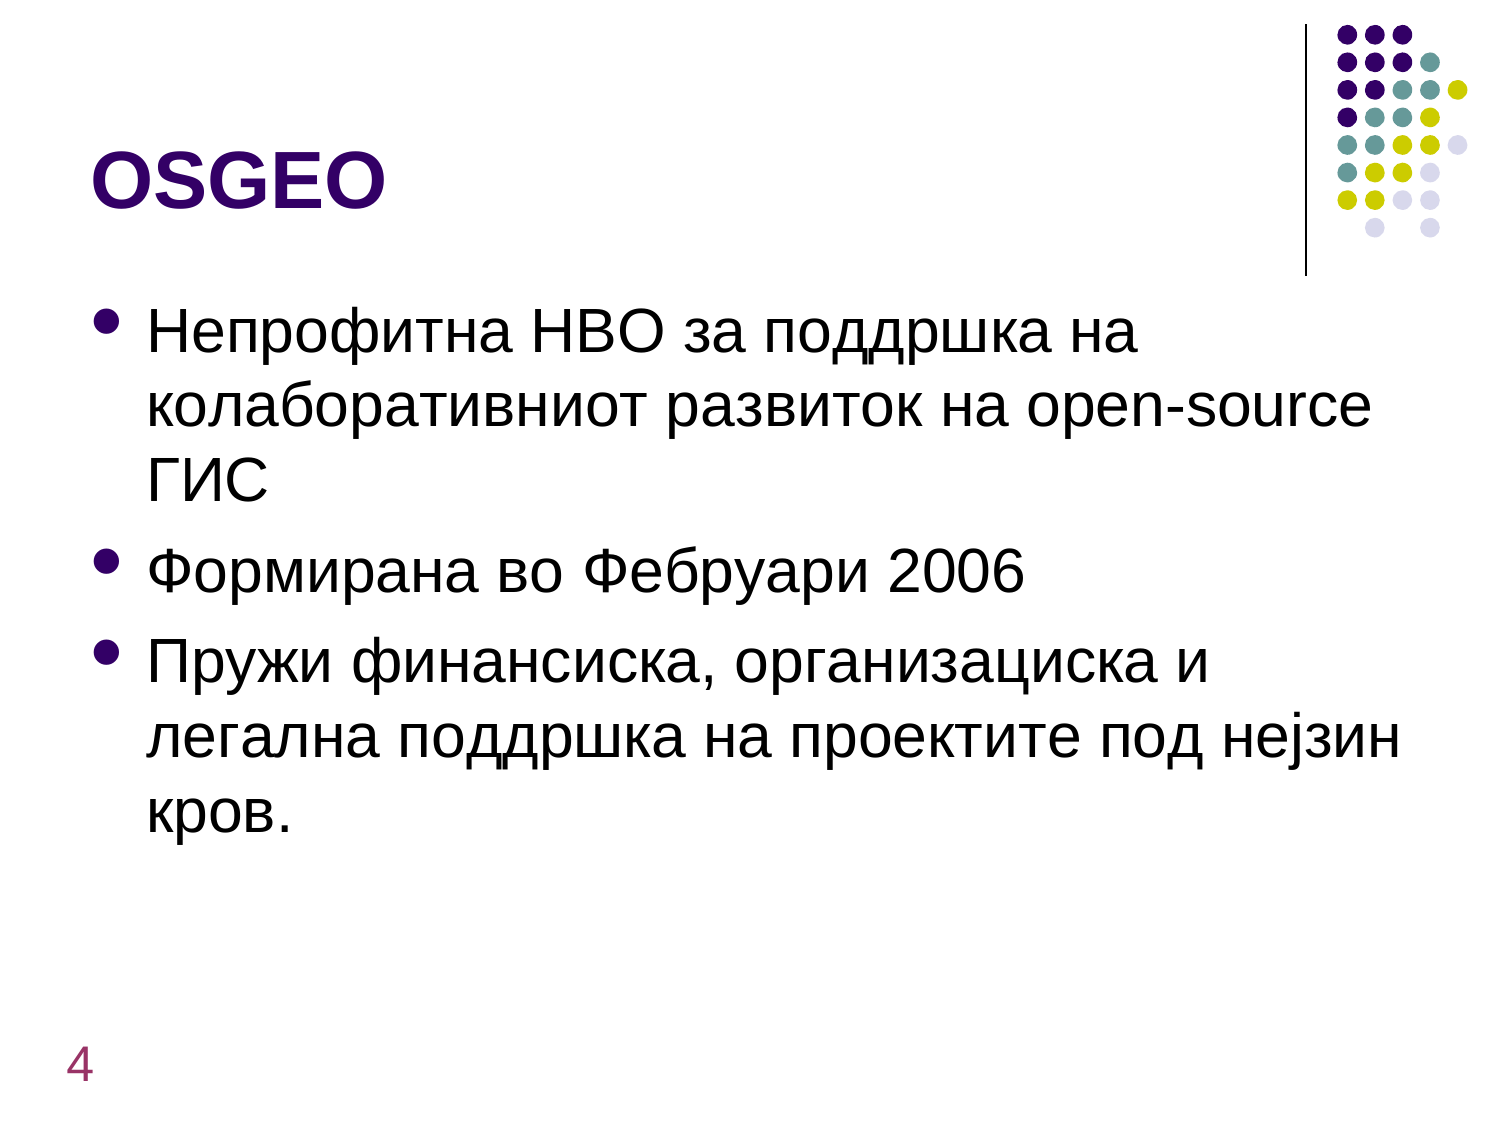

# OSGEO
Непрофитна НВО за поддршка на колаборативниот развиток на open-source ГИС
Формирана во Фебруари 2006
Пружи финансиска, организациска и легална поддршка на проектите под нејзин кров.